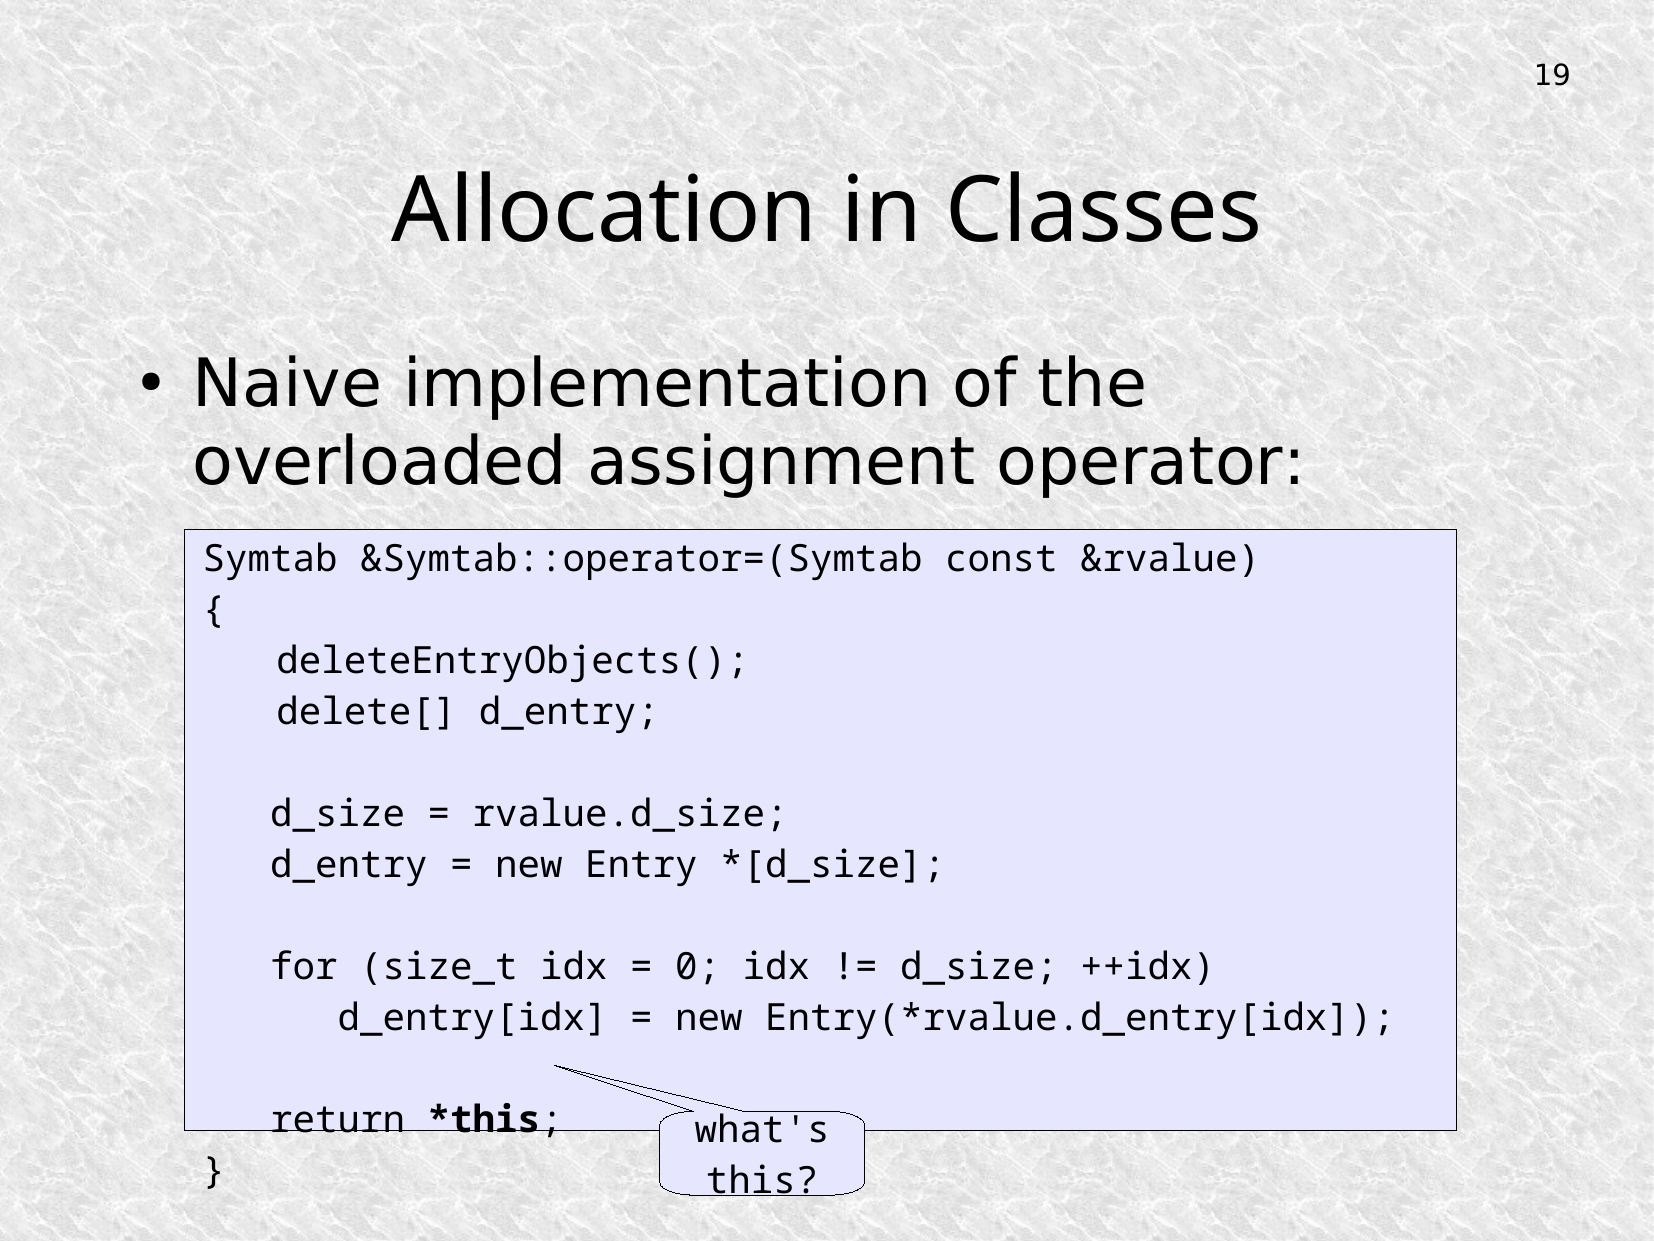

19
# Allocation in Classes
Naive implementation of the overloaded assignment operator:
Symtab &Symtab::operator=(Symtab const &rvalue)
{
	deleteEntryObjects();
	delete[] d_entry;
 d_size = rvalue.d_size;
 d_entry = new Entry *[d_size];
 for (size_t idx = 0; idx != d_size; ++idx)
 d_entry[idx] = new Entry(*rvalue.d_entry[idx]);
 return *this;
}
what's
this?